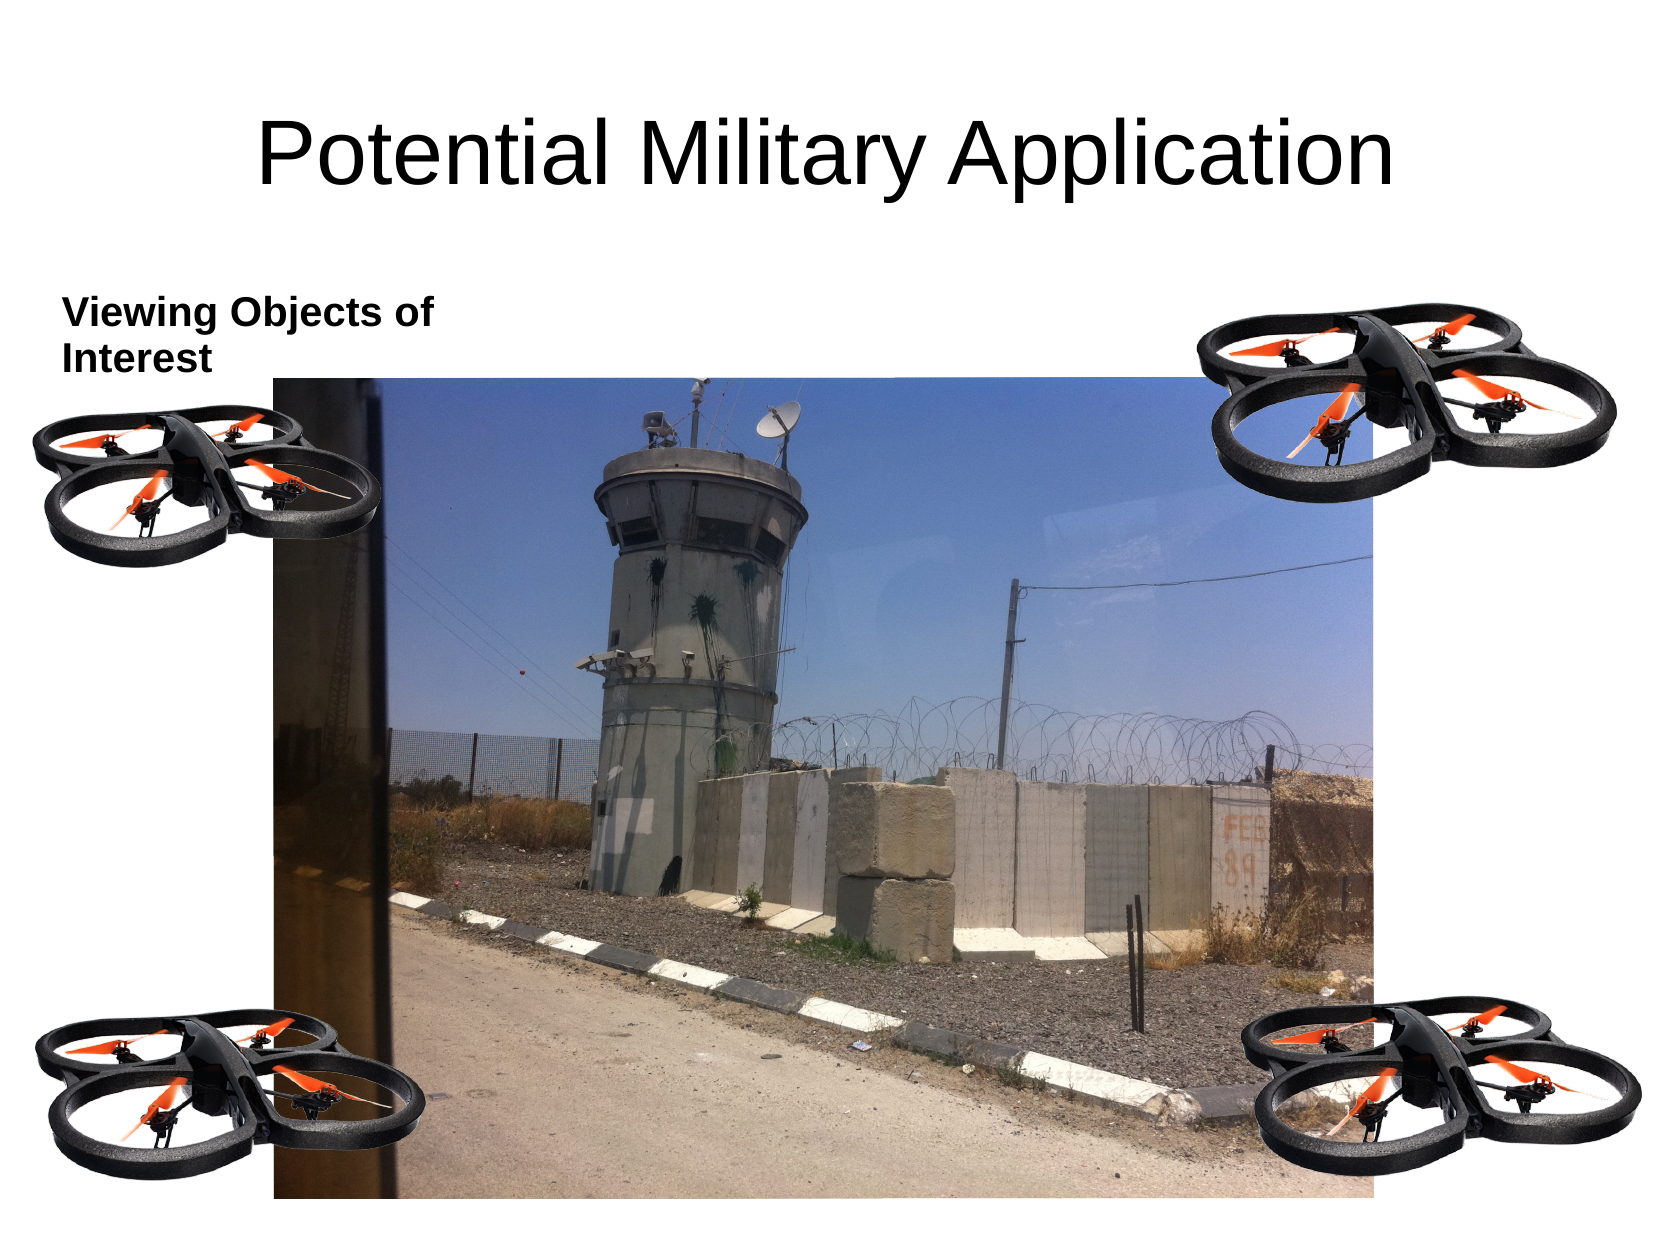

# Potential Military Application
Viewing Objects of
Interest